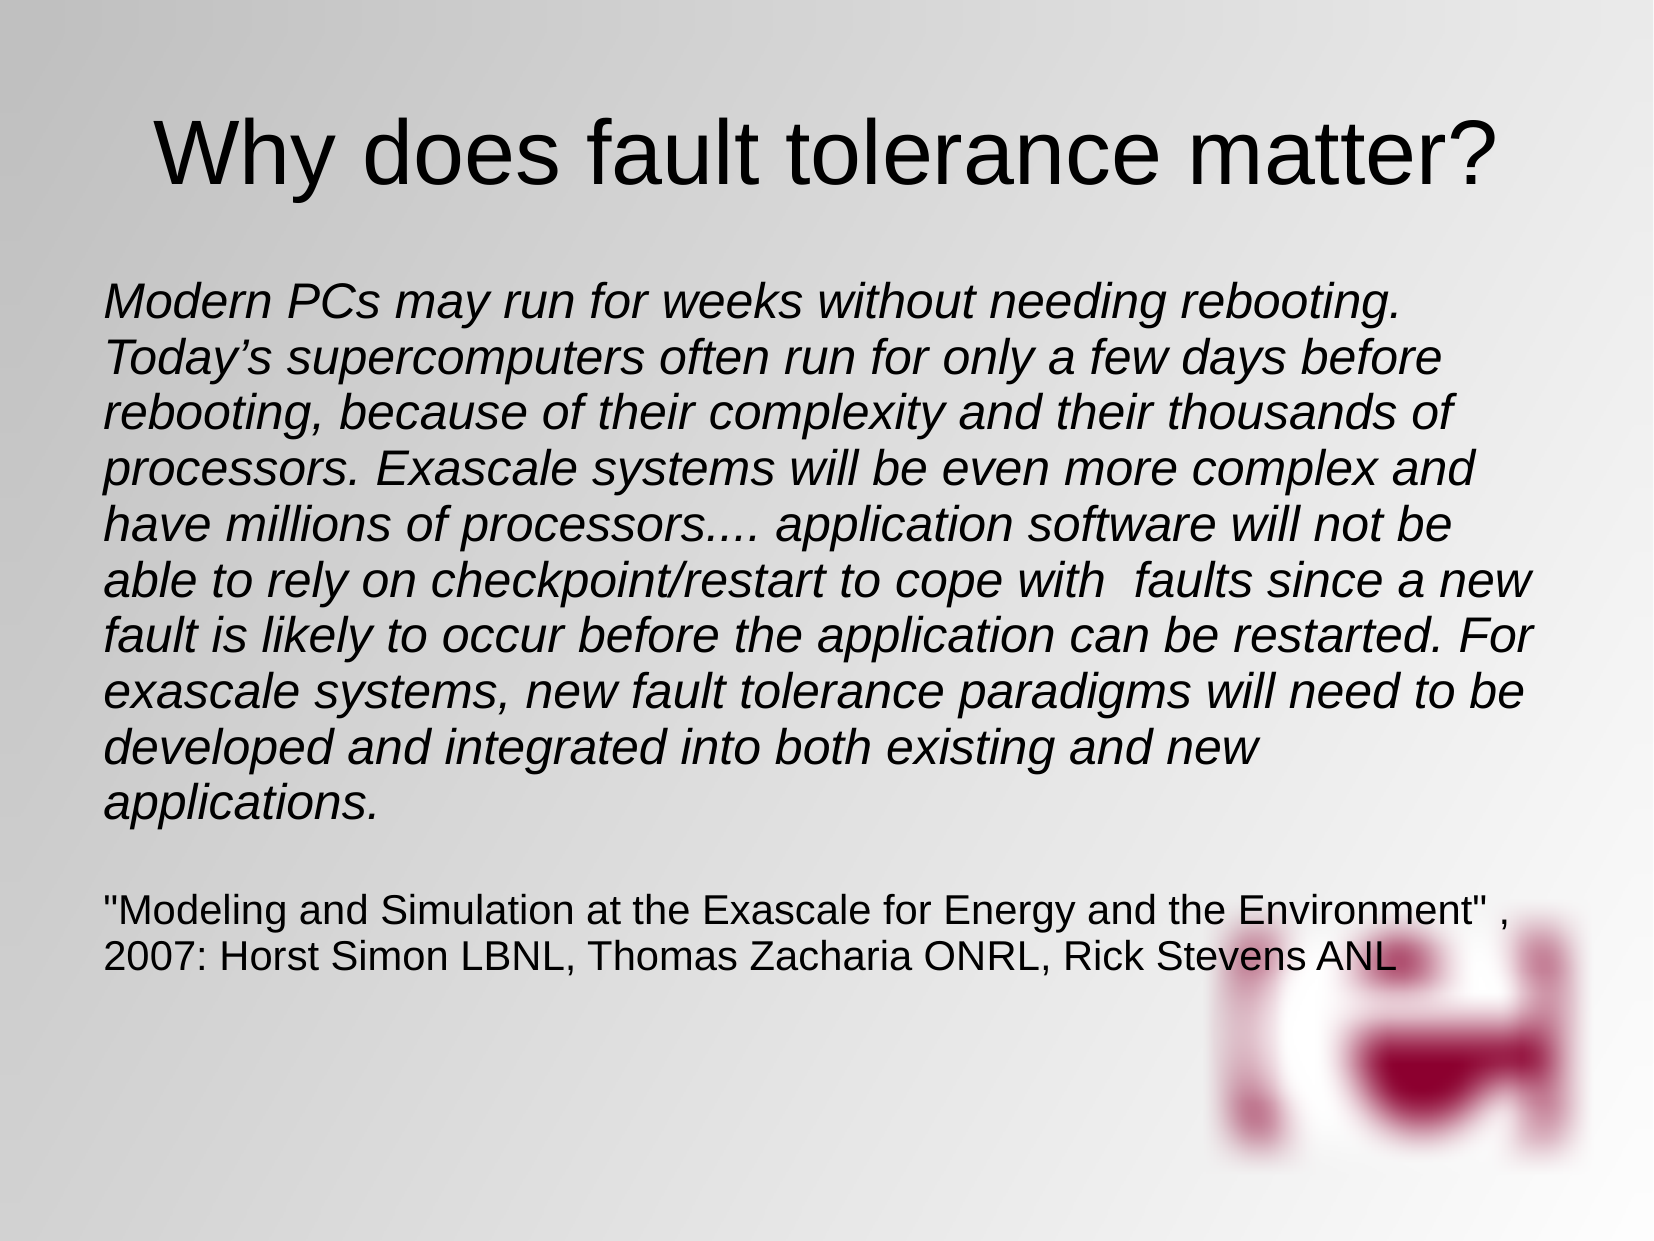

# Why does fault tolerance matter?
Modern PCs may run for weeks without needing rebooting. Today’s supercomputers often run for only a few days before rebooting, because of their complexity and their thousands of processors. Exascale systems will be even more complex and have millions of processors.... application software will not be able to rely on checkpoint/restart to cope with faults since a new fault is likely to occur before the application can be restarted. For exascale systems, new fault tolerance paradigms will need to be developed and integrated into both existing and new applications.
"Modeling and Simulation at the Exascale for Energy and the Environment" , 2007: Horst Simon LBNL, Thomas Zacharia ONRL, Rick Stevens ANL